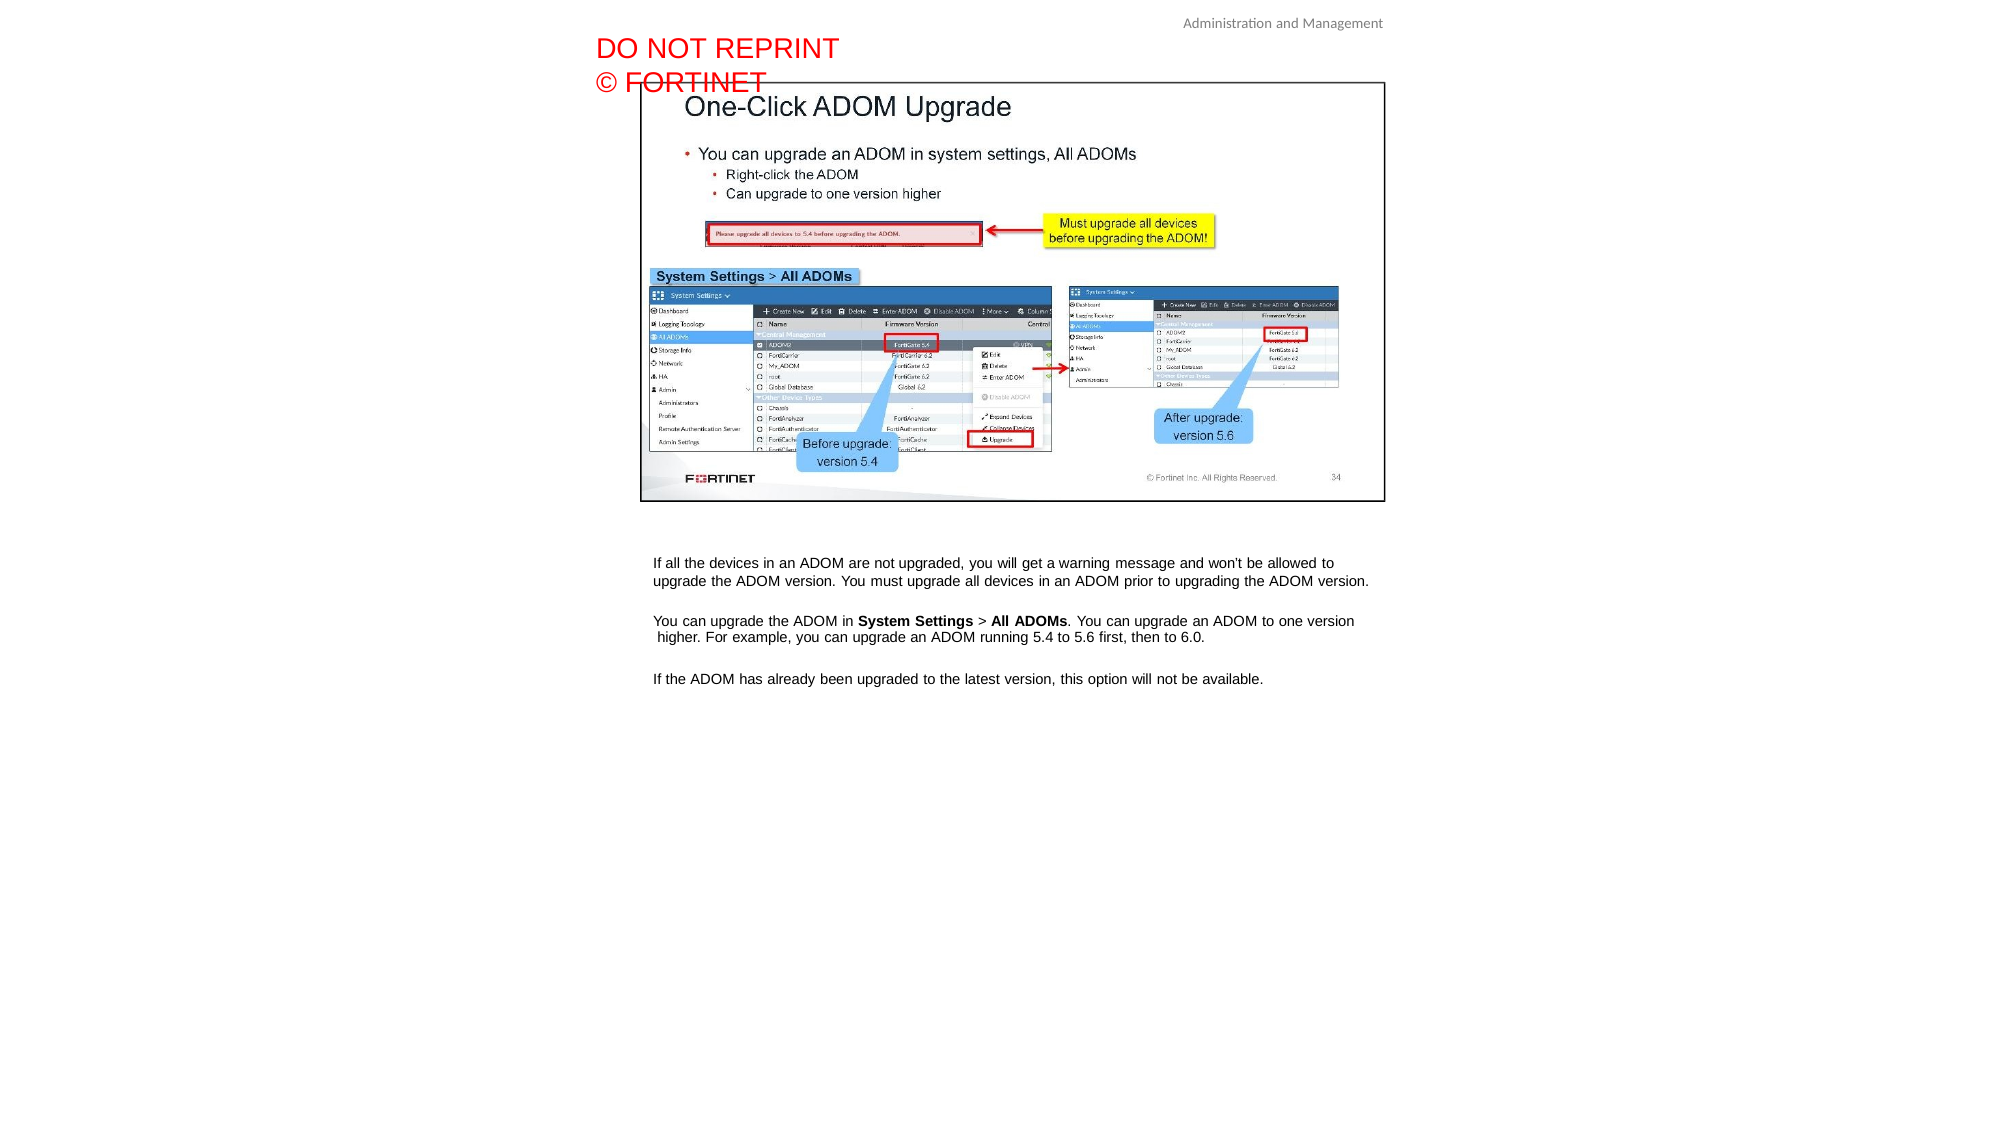

Administration and Management
DO NOT REPRINT
© FORTINET
If all the devices in an ADOM are not upgraded, you will get a warning message and won’t be allowed to upgrade the ADOM version. You must upgrade all devices in an ADOM prior to upgrading the ADOM version.
You can upgrade the ADOM in System Settings > All ADOMs. You can upgrade an ADOM to one version higher. For example, you can upgrade an ADOM running 5.4 to 5.6 first, then to 6.0.
If the ADOM has already been upgraded to the latest version, this option will not be available.
FortiManager 6.2 Study Guide
1